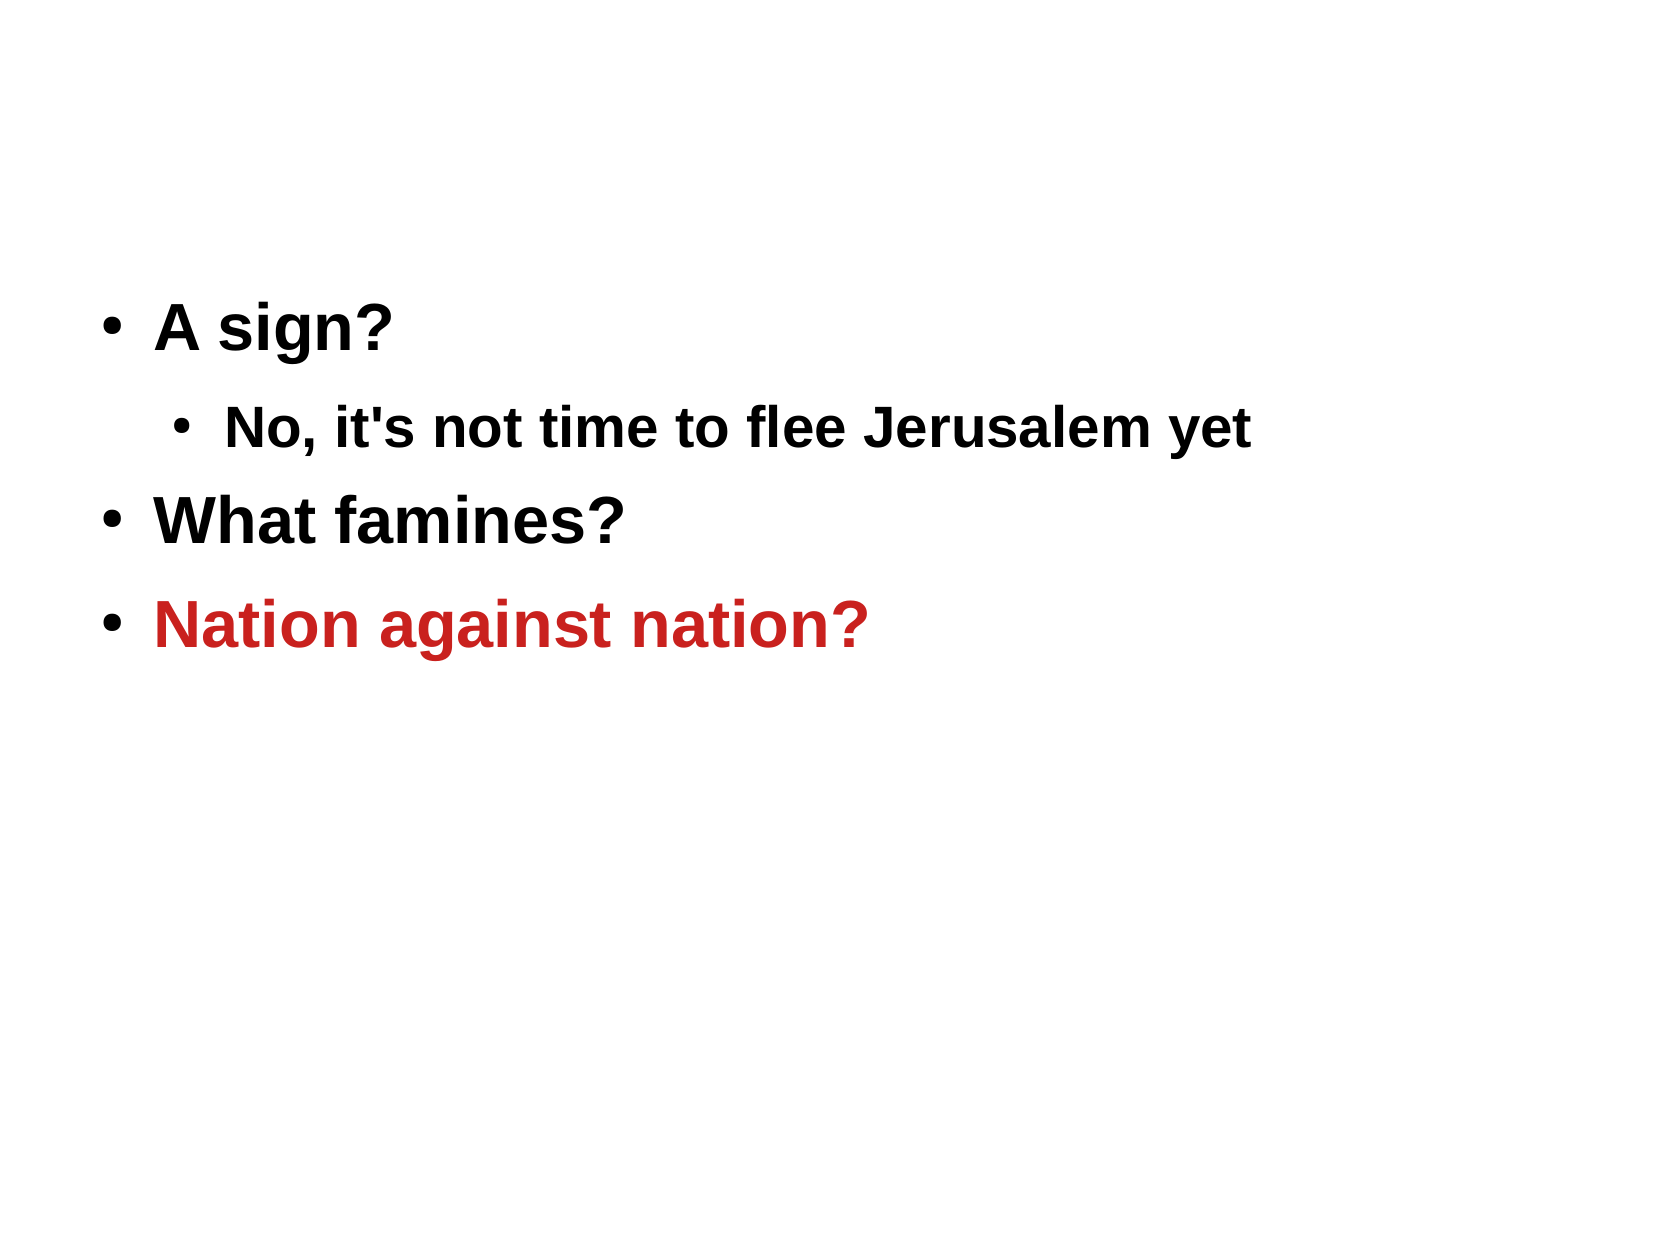

#
A sign?
No, it's not time to flee Jerusalem yet
What famines?
Nation against nation?